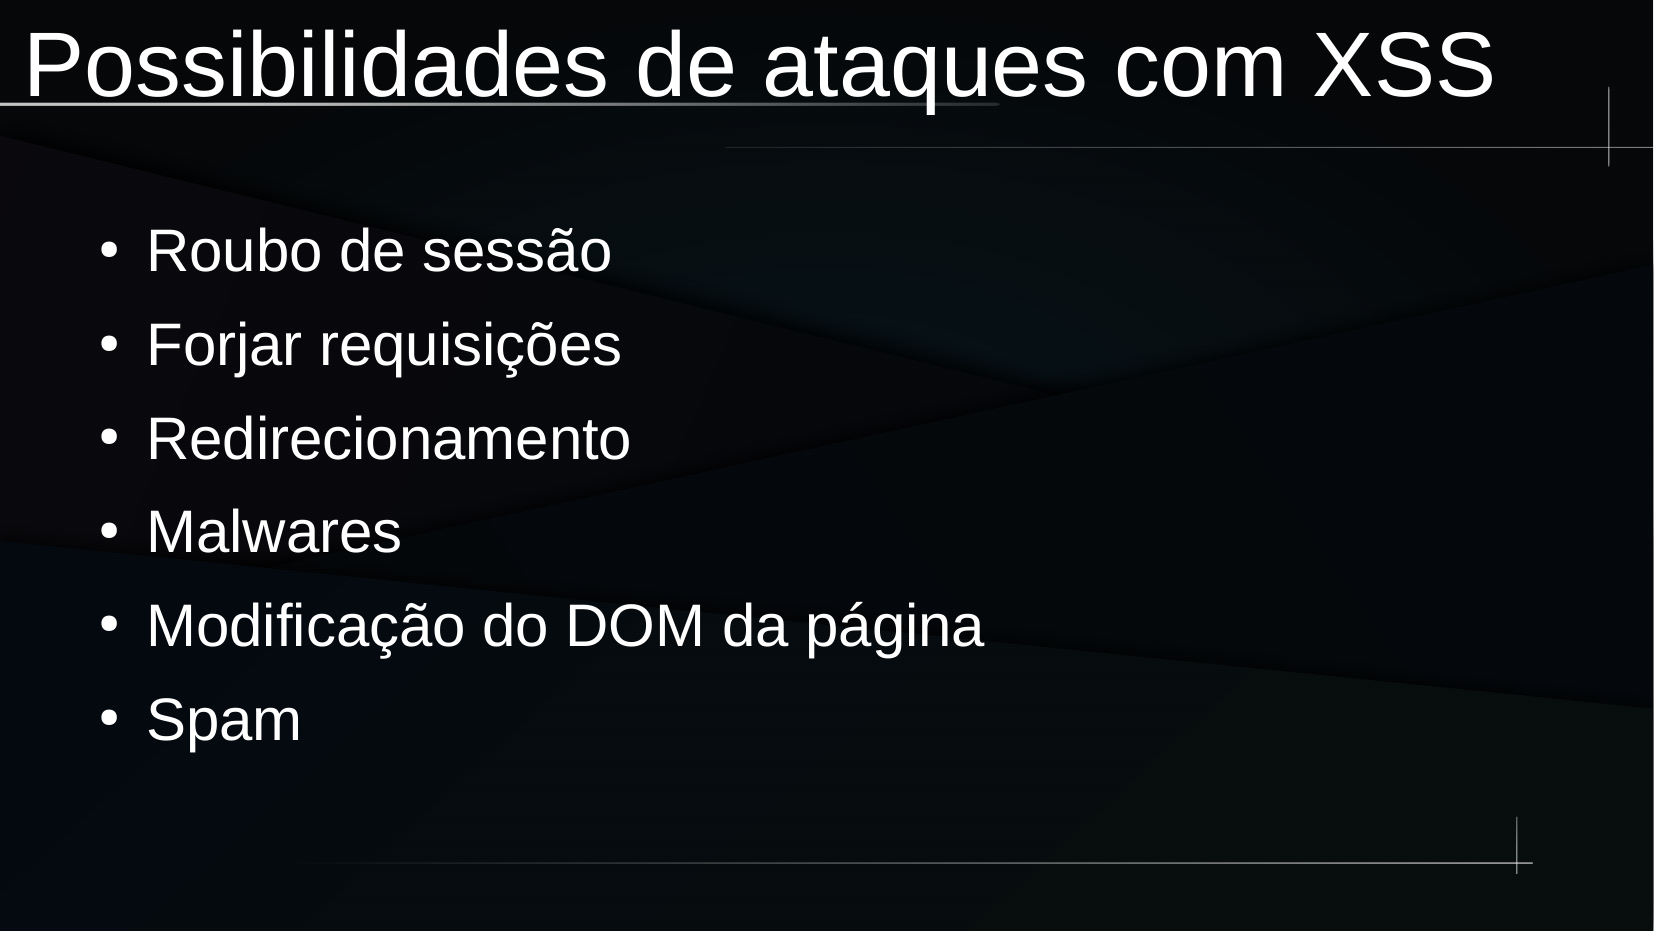

# Possibilidades de ataques com XSS
Roubo de sessão
Forjar requisições
Redirecionamento
Malwares
Modificação do DOM da página
Spam